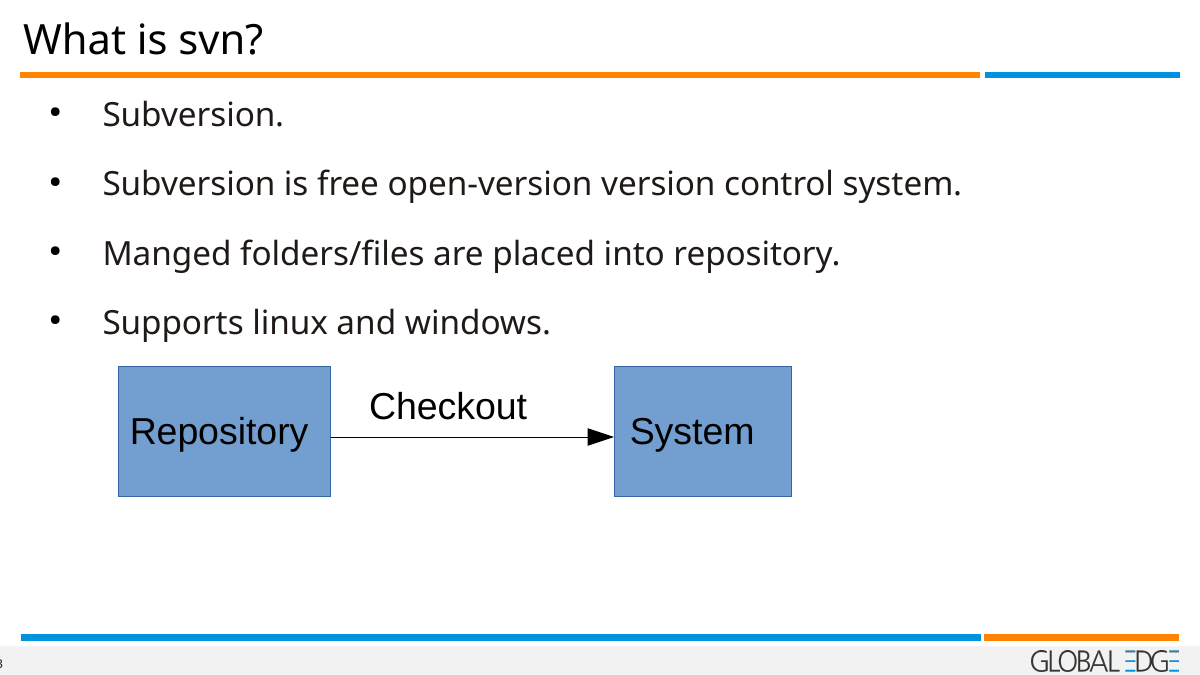

# What is svn?
Subversion.
Subversion is free open-version version control system.
Manged folders/files are placed into repository.
Supports linux and windows.
Repository
System
Checkout